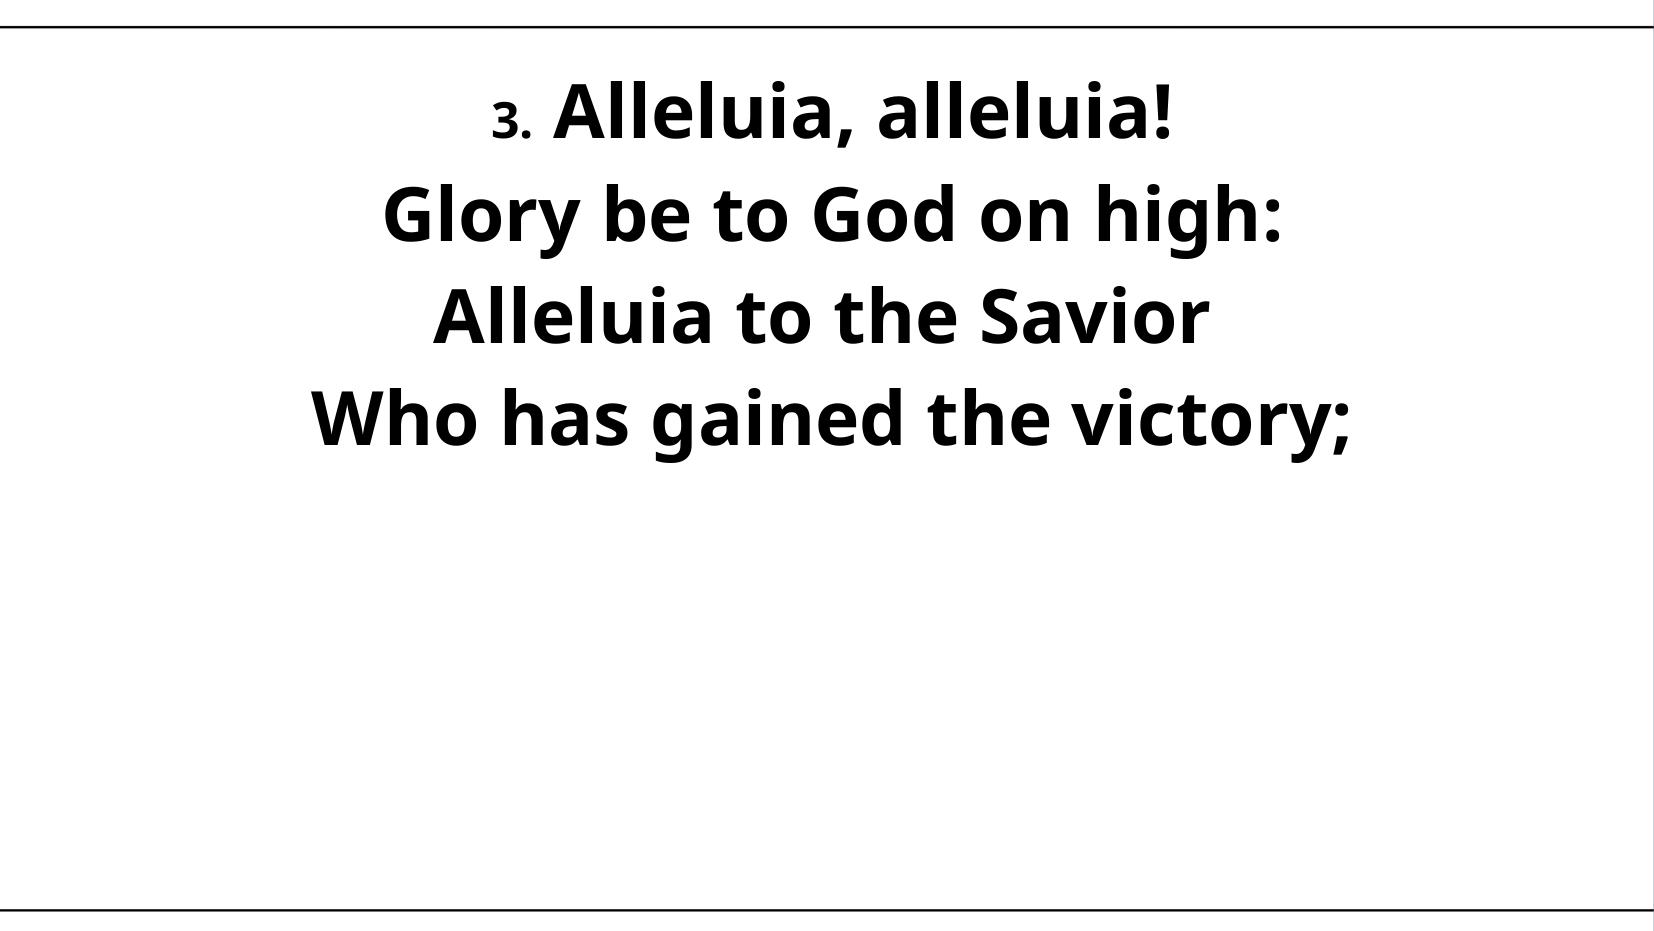

3. Alleluia, alleluia!
Glory be to God on high:
Alleluia to the Savior
Who has gained the victory;